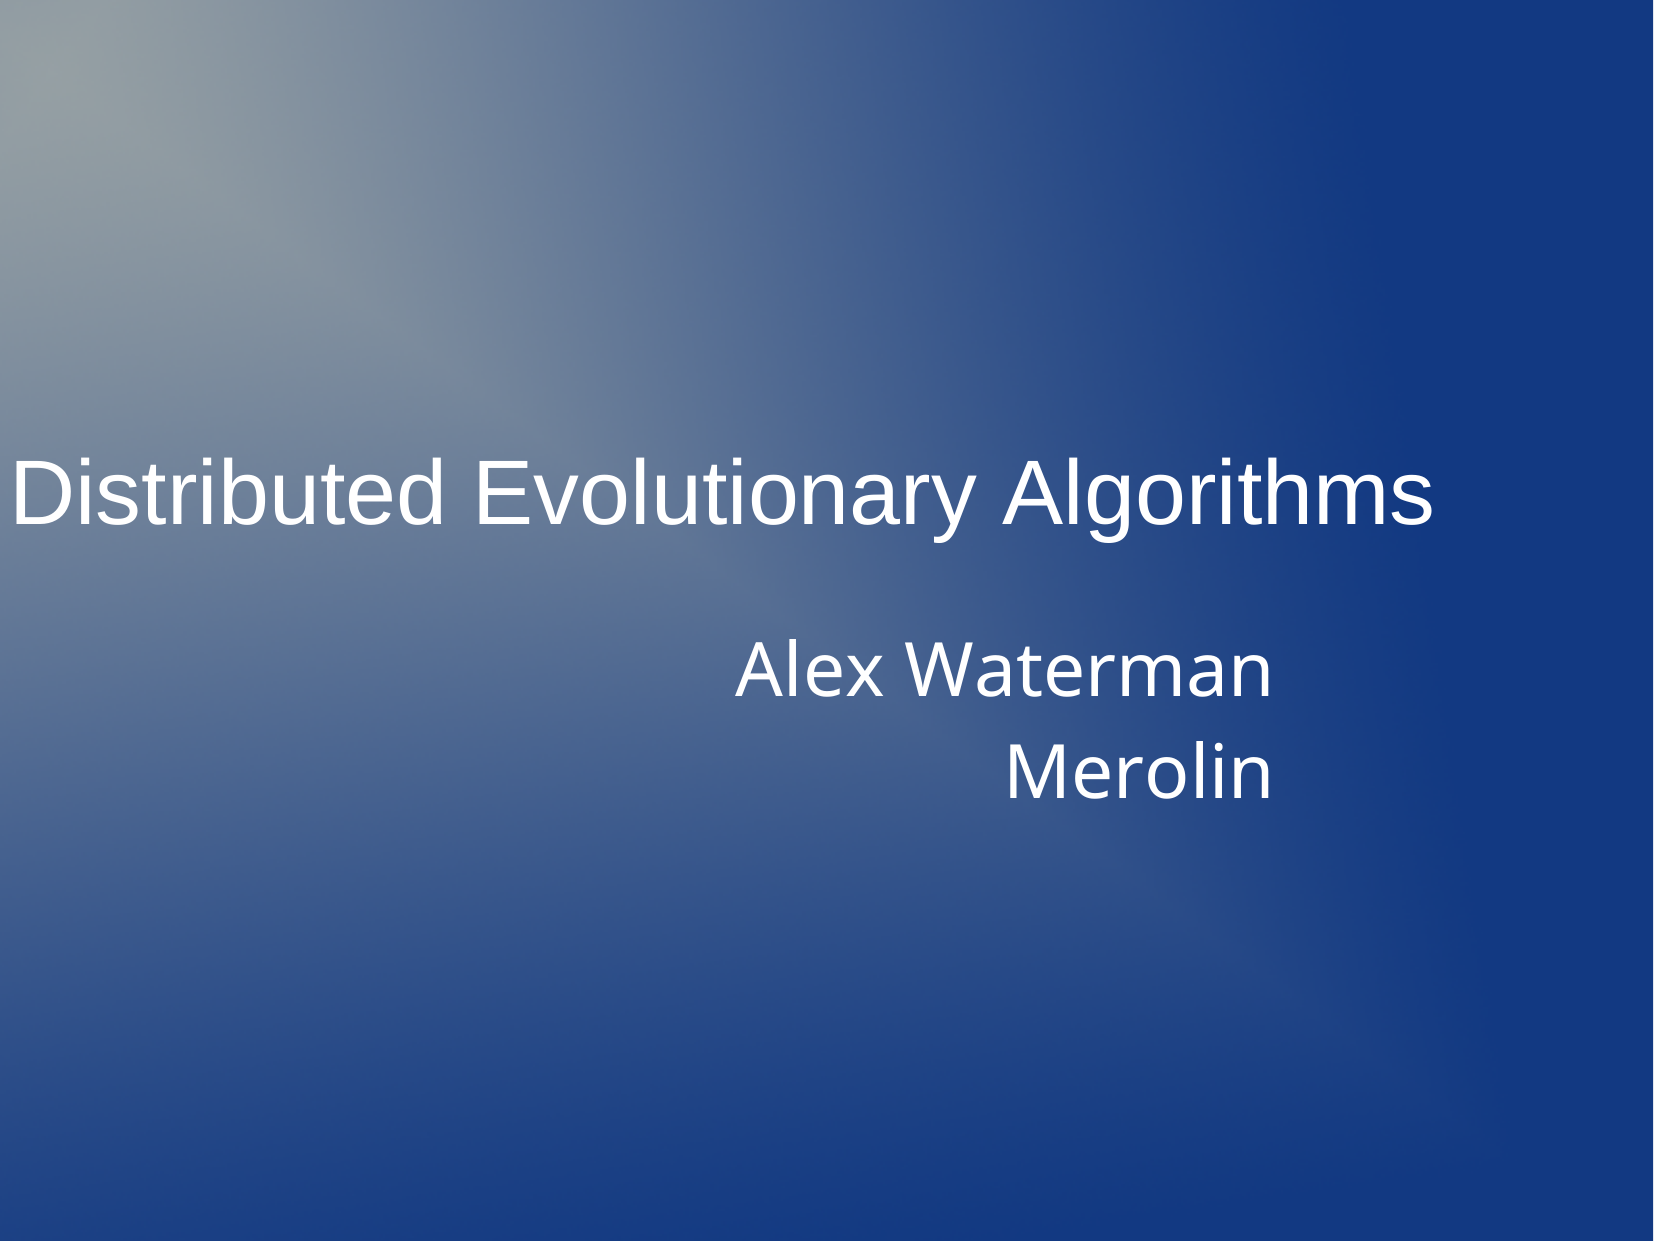

# Distributed Evolutionary Algorithms
Alex Waterman
Merolin